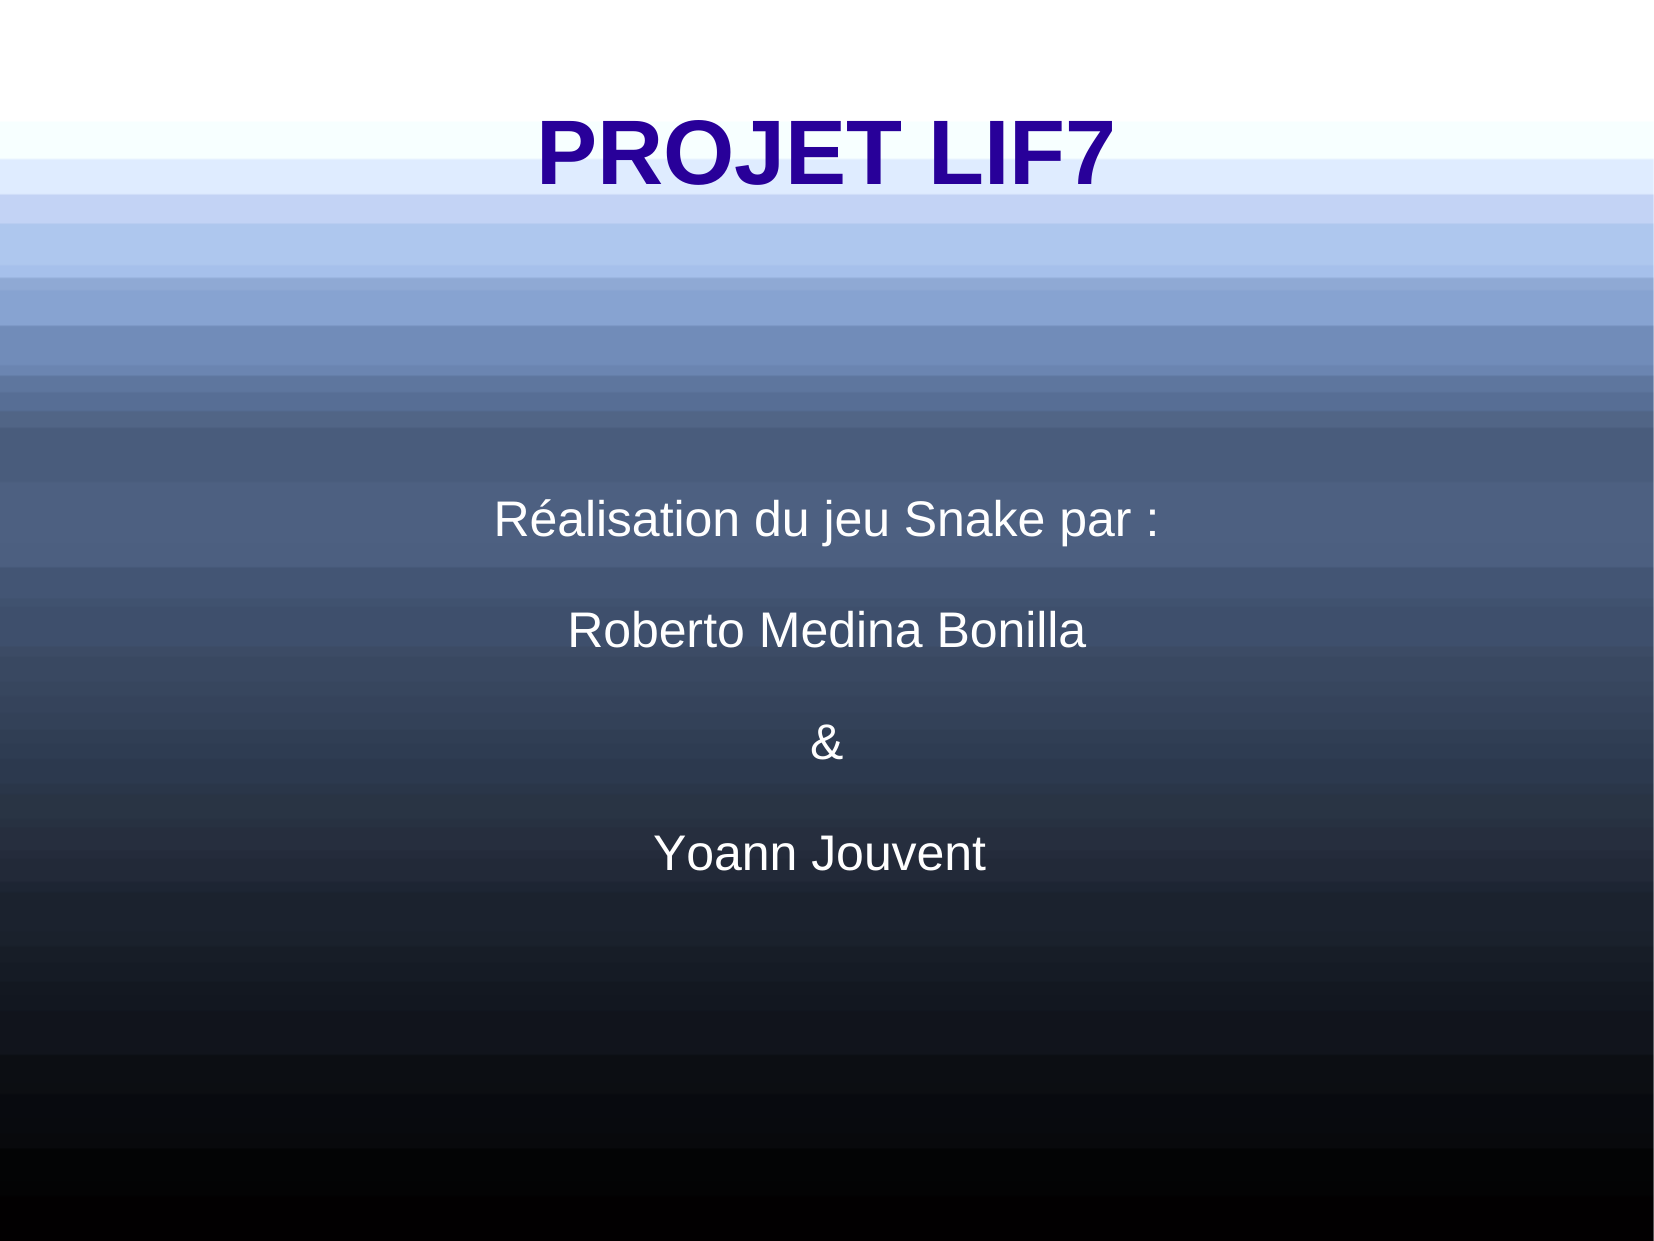

# PROJET LIF7
Réalisation du jeu Snake par :
Roberto Medina Bonilla
&
Yoann Jouvent